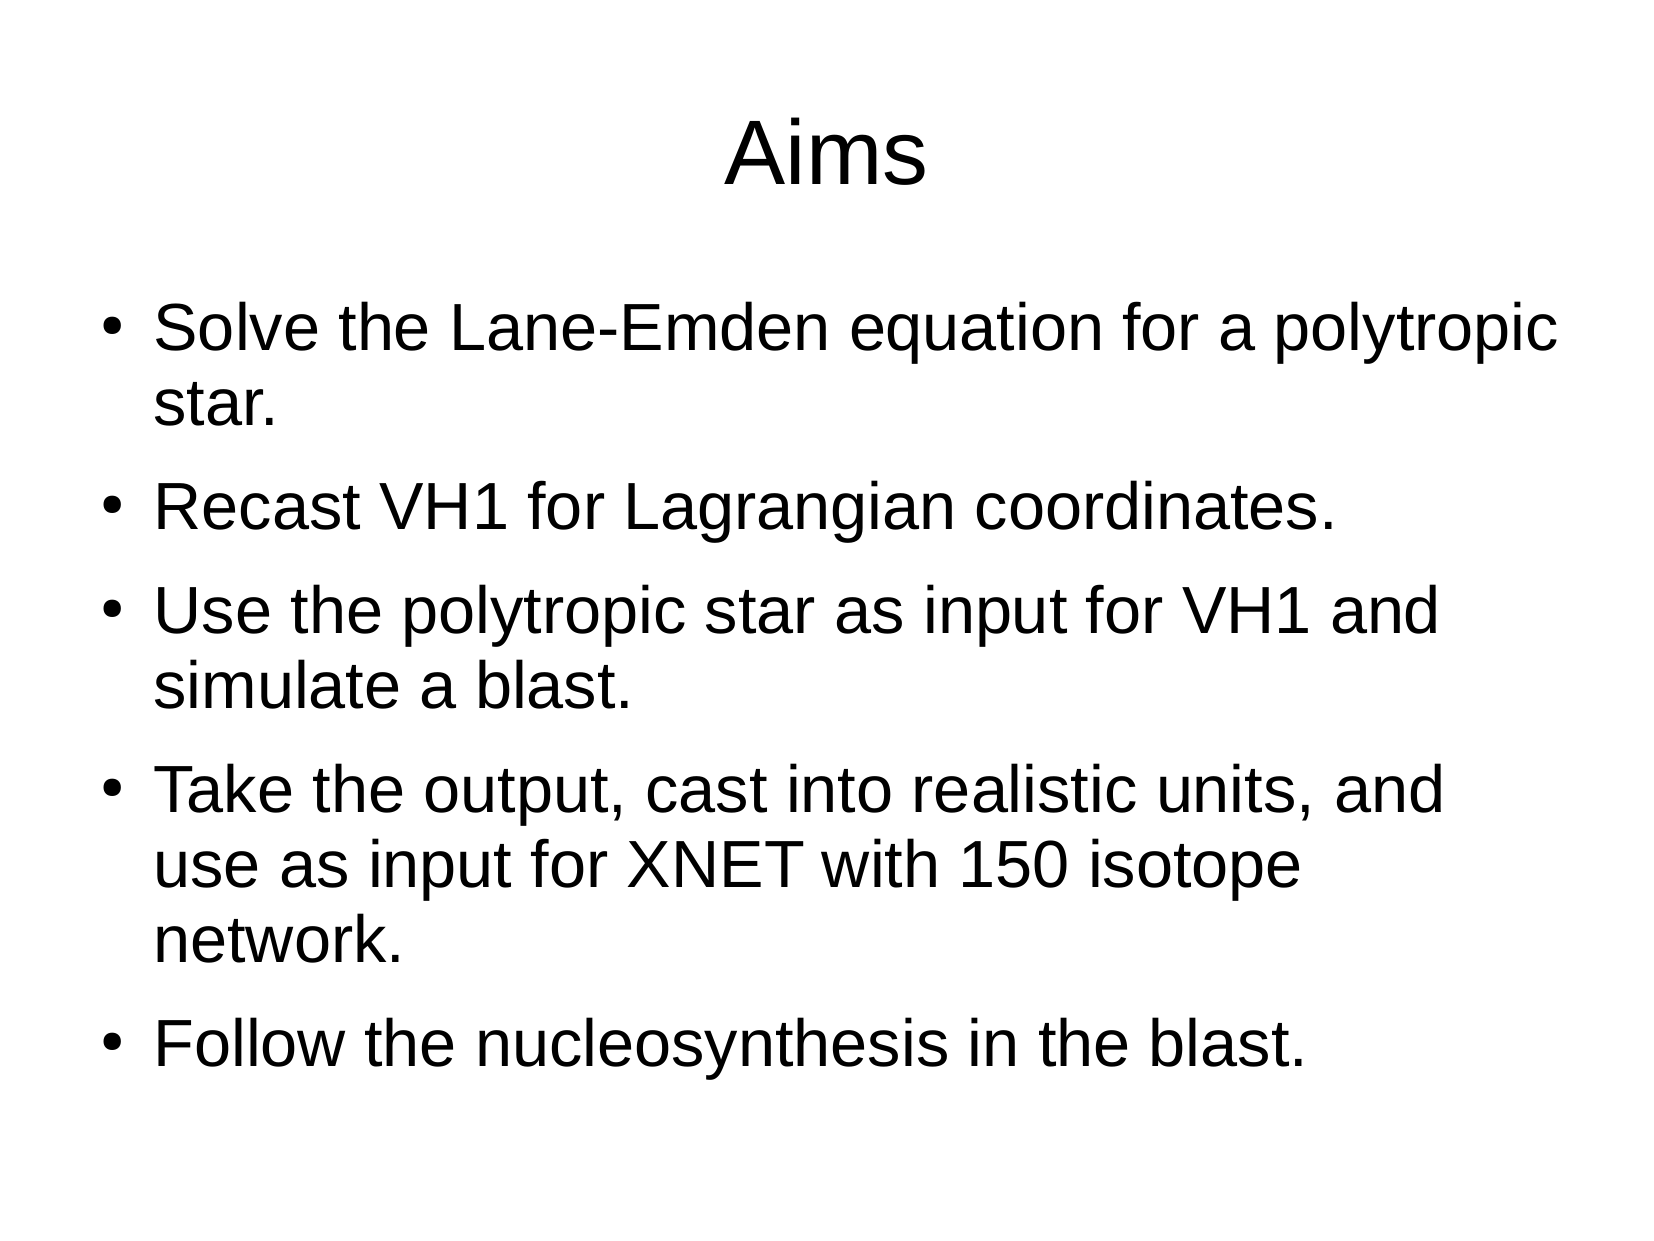

# Aims
Solve the Lane-Emden equation for a polytropic star.
Recast VH1 for Lagrangian coordinates.
Use the polytropic star as input for VH1 and simulate a blast.
Take the output, cast into realistic units, and use as input for XNET with 150 isotope network.
Follow the nucleosynthesis in the blast.